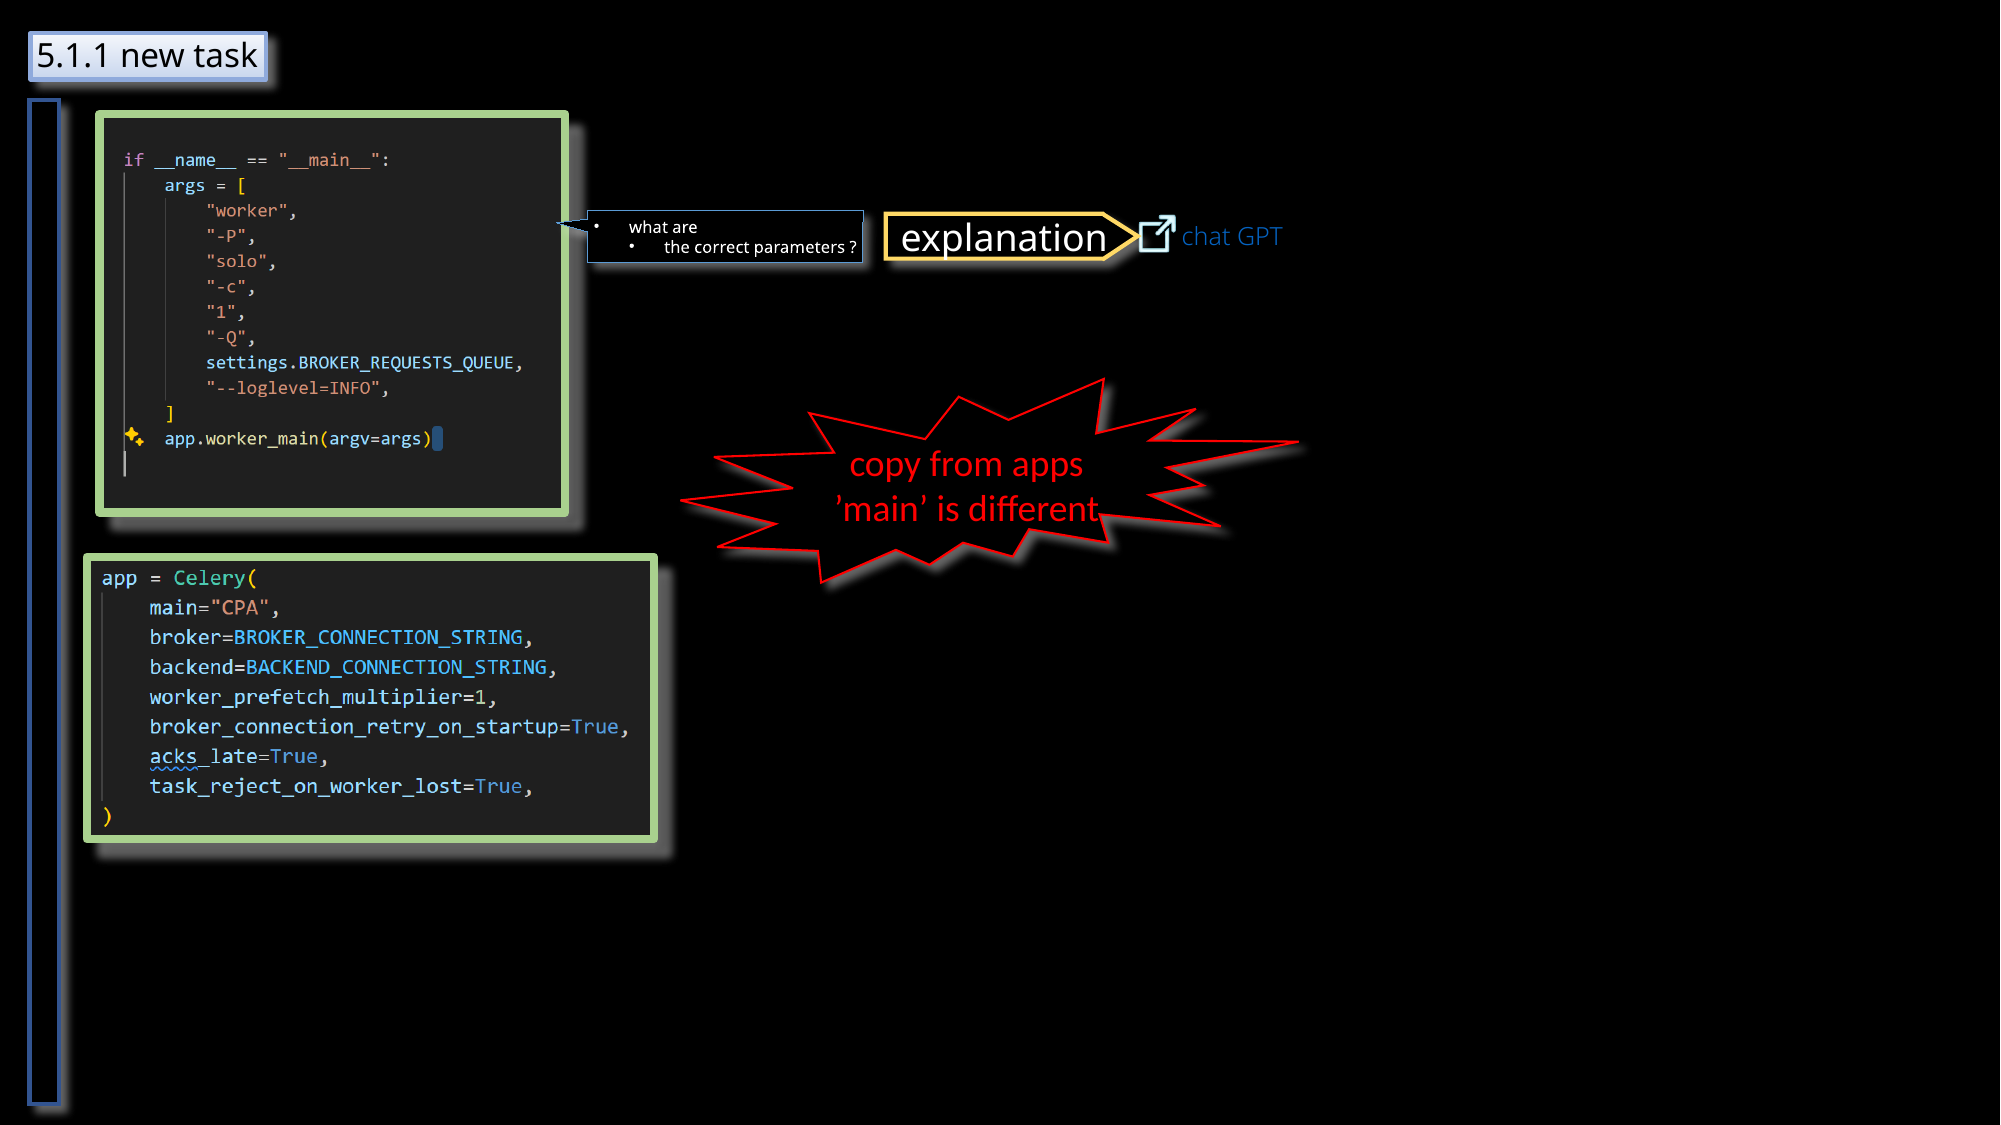

# 5.1.1 new task
what are
the correct parameters ?
chat GPT
explanation
copy from apps
’main’ is different